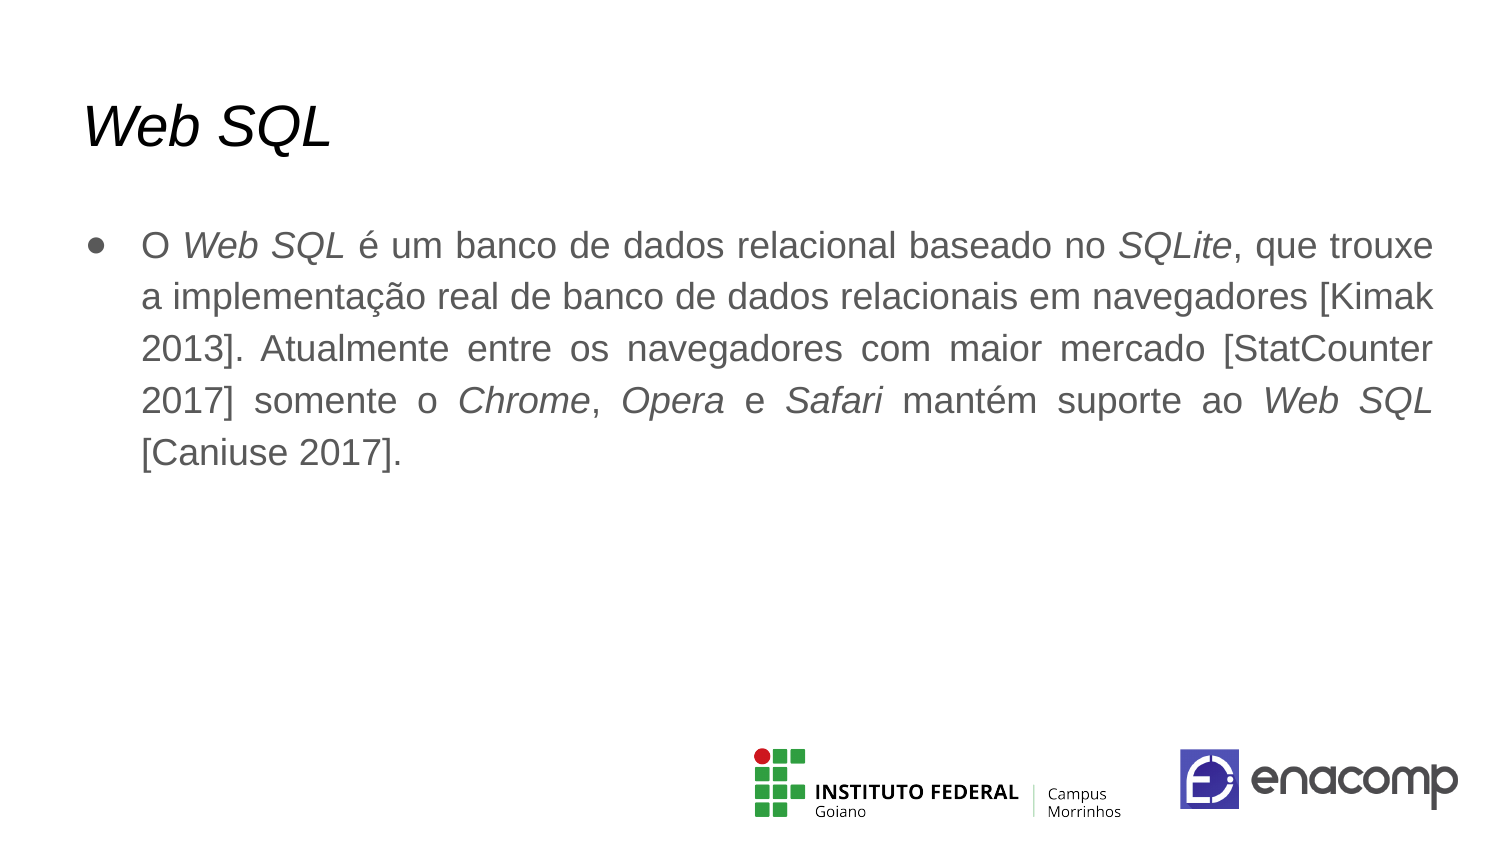

# Web SQL
O Web SQL é um banco de dados relacional baseado no SQLite, que trouxe a implementação real de banco de dados relacionais em navegadores [Kimak 2013]. Atualmente entre os navegadores com maior mercado [StatCounter 2017] somente o Chrome, Opera e Safari mantém suporte ao Web SQL [Caniuse 2017].